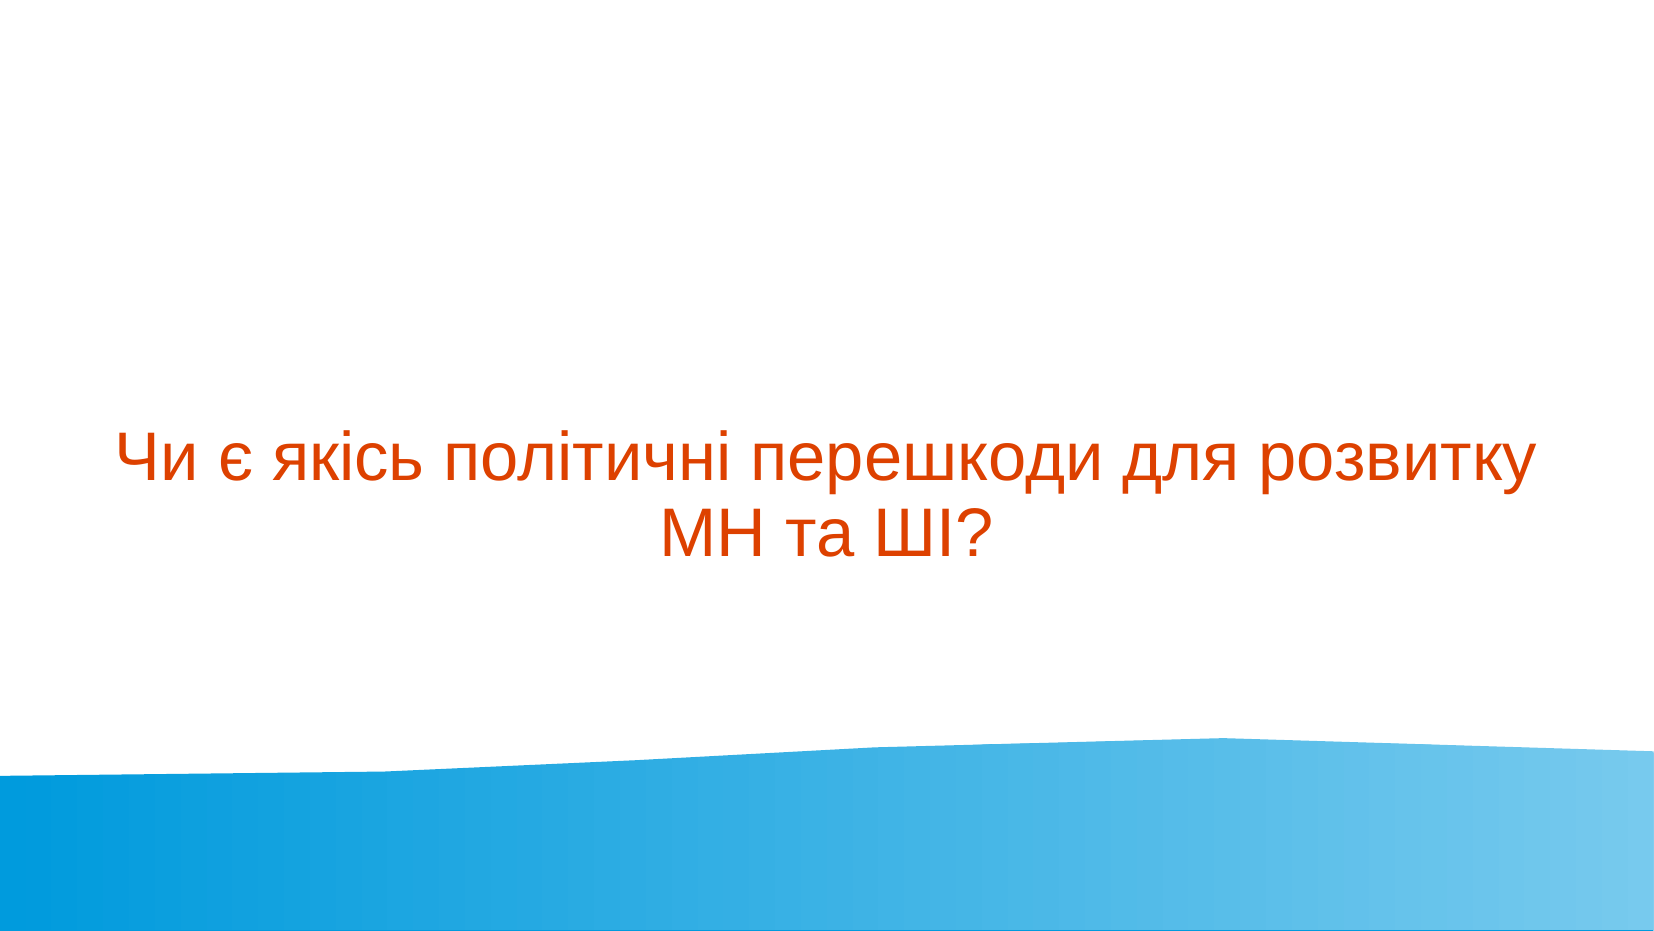

# Чи є якісь політичні перешкоди для розвитку МН та ШІ?